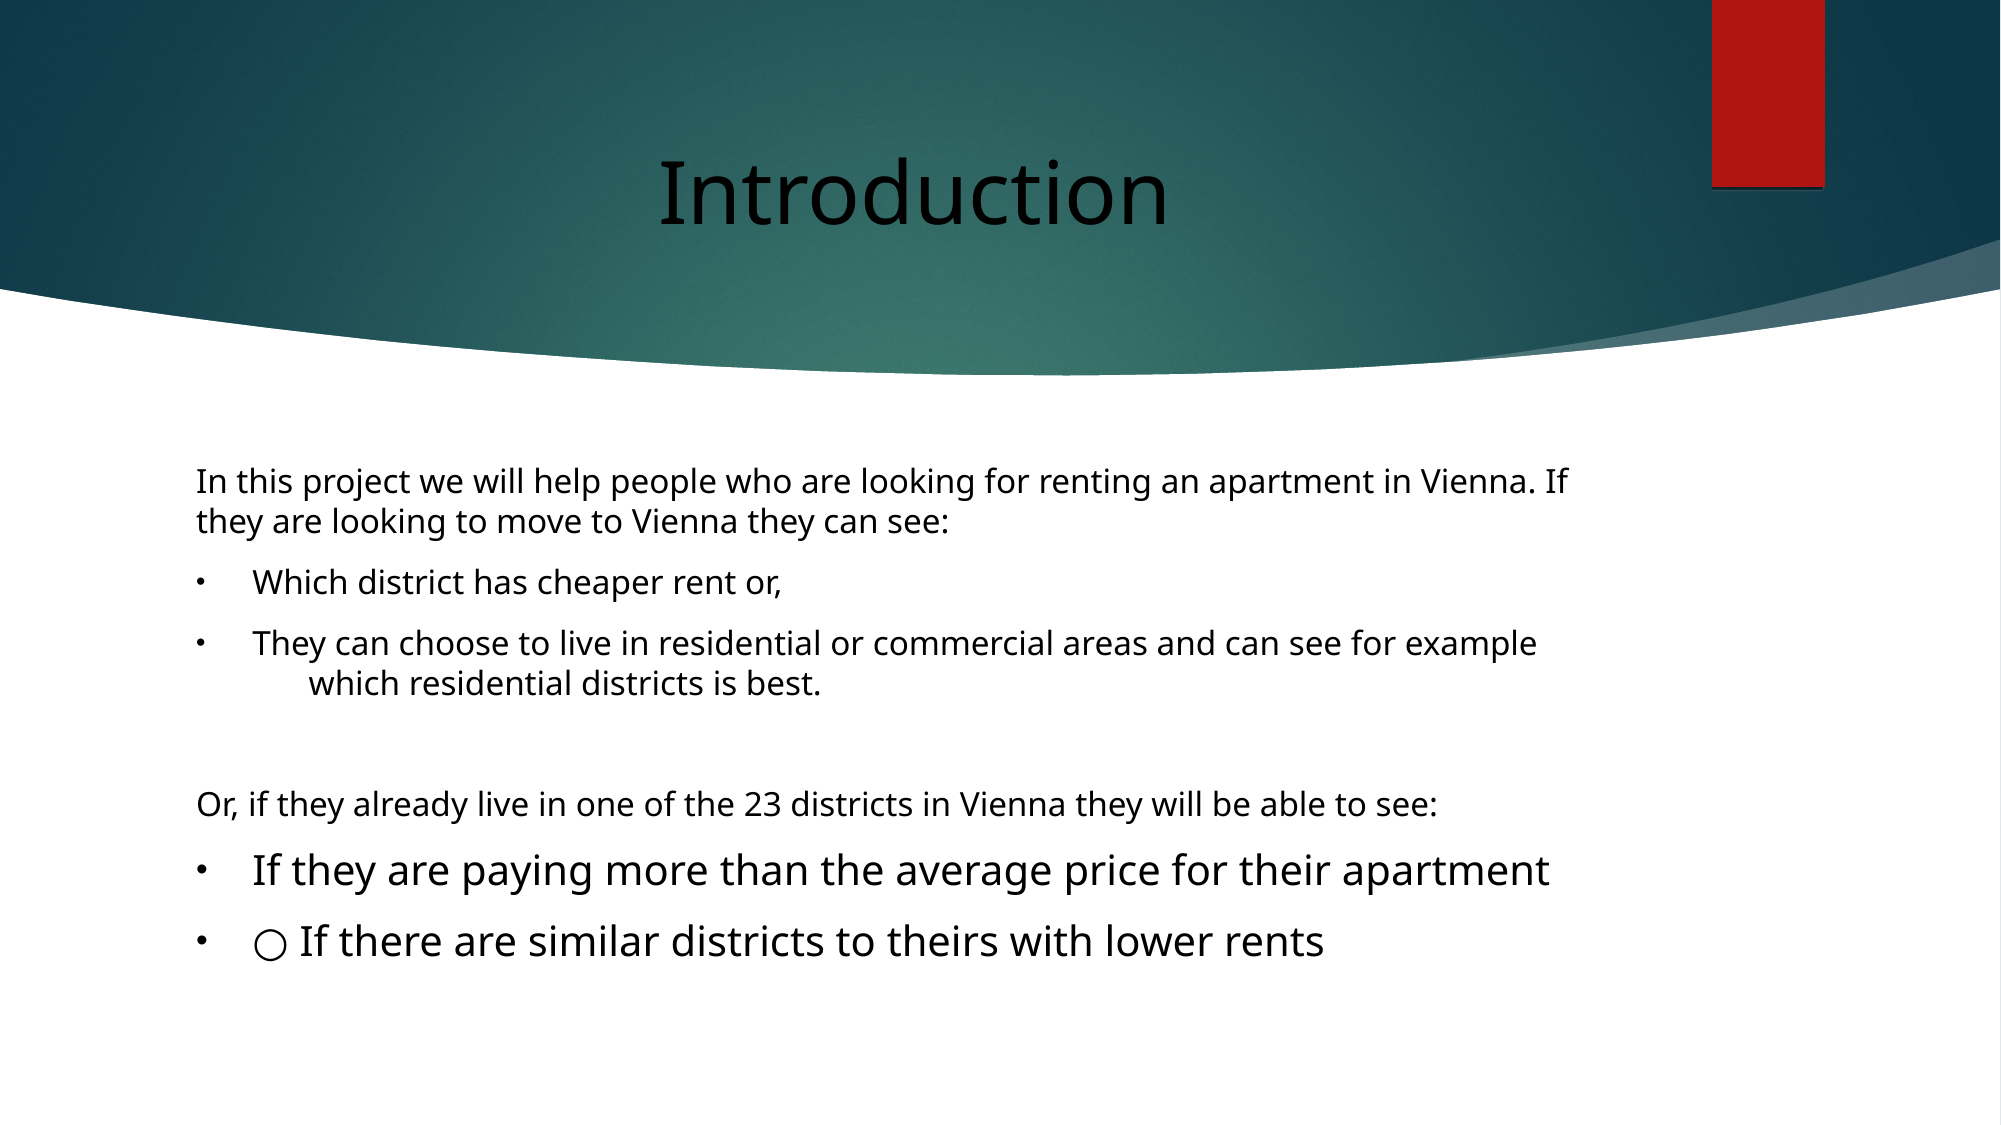

# Introduction
In this project we will help people who are looking for renting an apartment in Vienna. If they are looking to move to Vienna they can see:
Which district has cheaper rent or,
They can choose to live in residential or commercial areas and can see for example which residential districts is best.
Or, if they already live in one of the 23 districts in Vienna they will be able to see:
If they are paying more than the average price for their apartment
○ If there are similar districts to theirs with lower rents